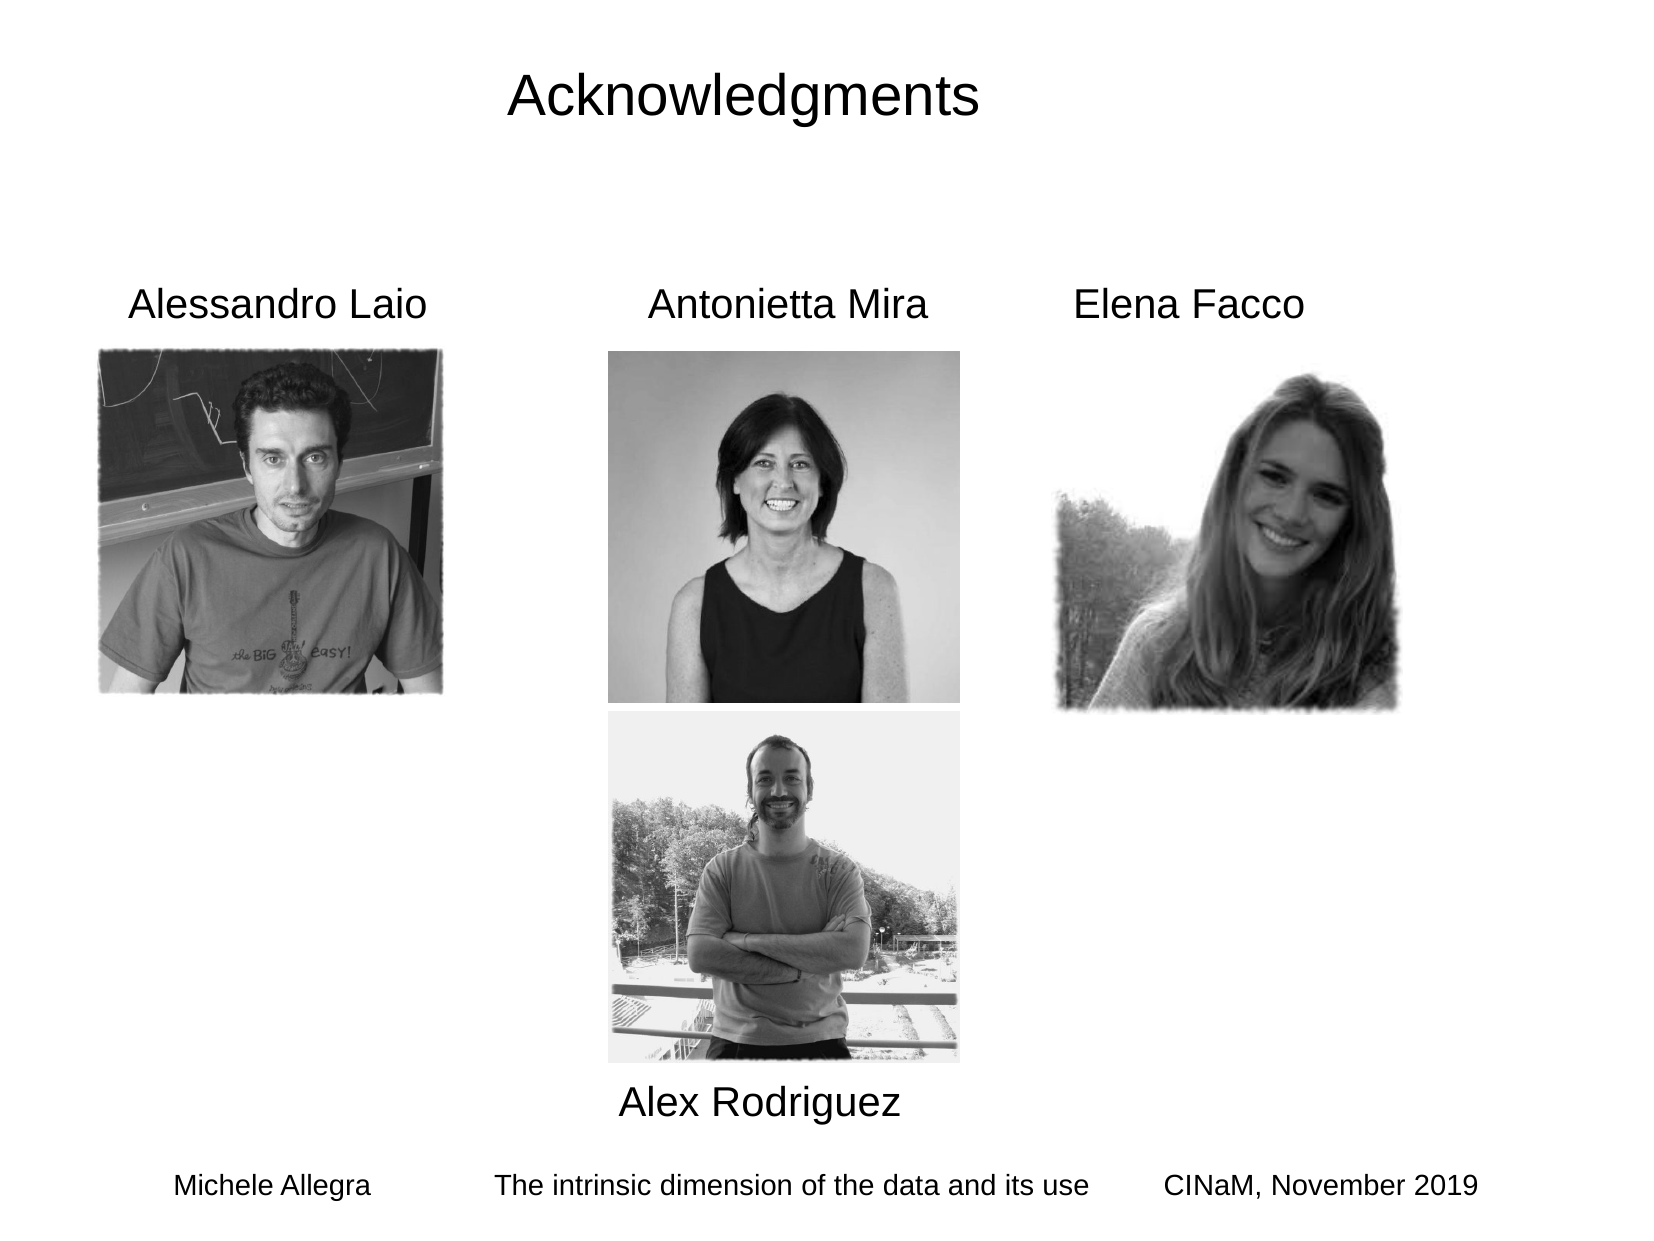

# Acknowledgments
Alessandro Laio
Antonietta Mira
Elena Facco
Alex Rodriguez
Michele Allegra The intrinsic dimension of the data and its use CINaM, November 2019